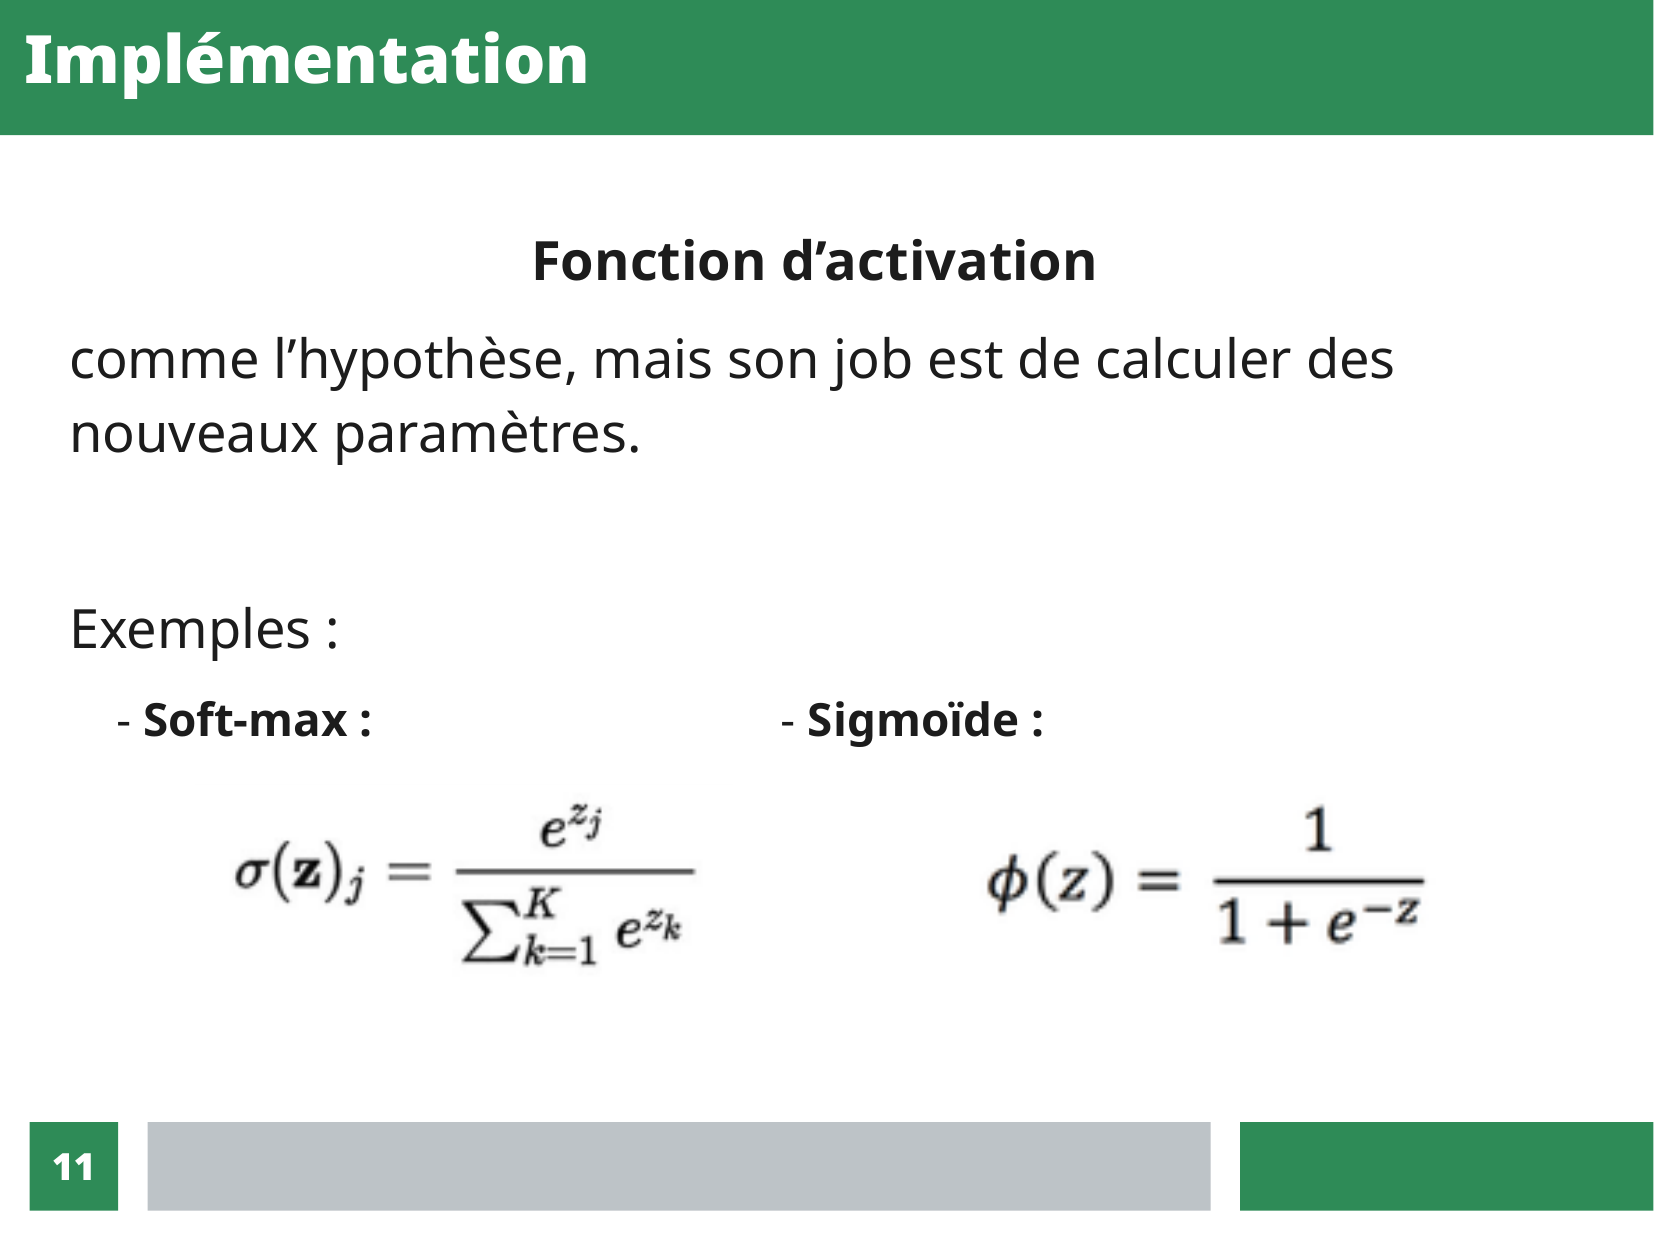

# Implémentation
Fonction d’activation
comme l’hypothèse, mais son job est de calculer des nouveaux paramètres.
Exemples :
- Soft-max : - Sigmoïde :
11